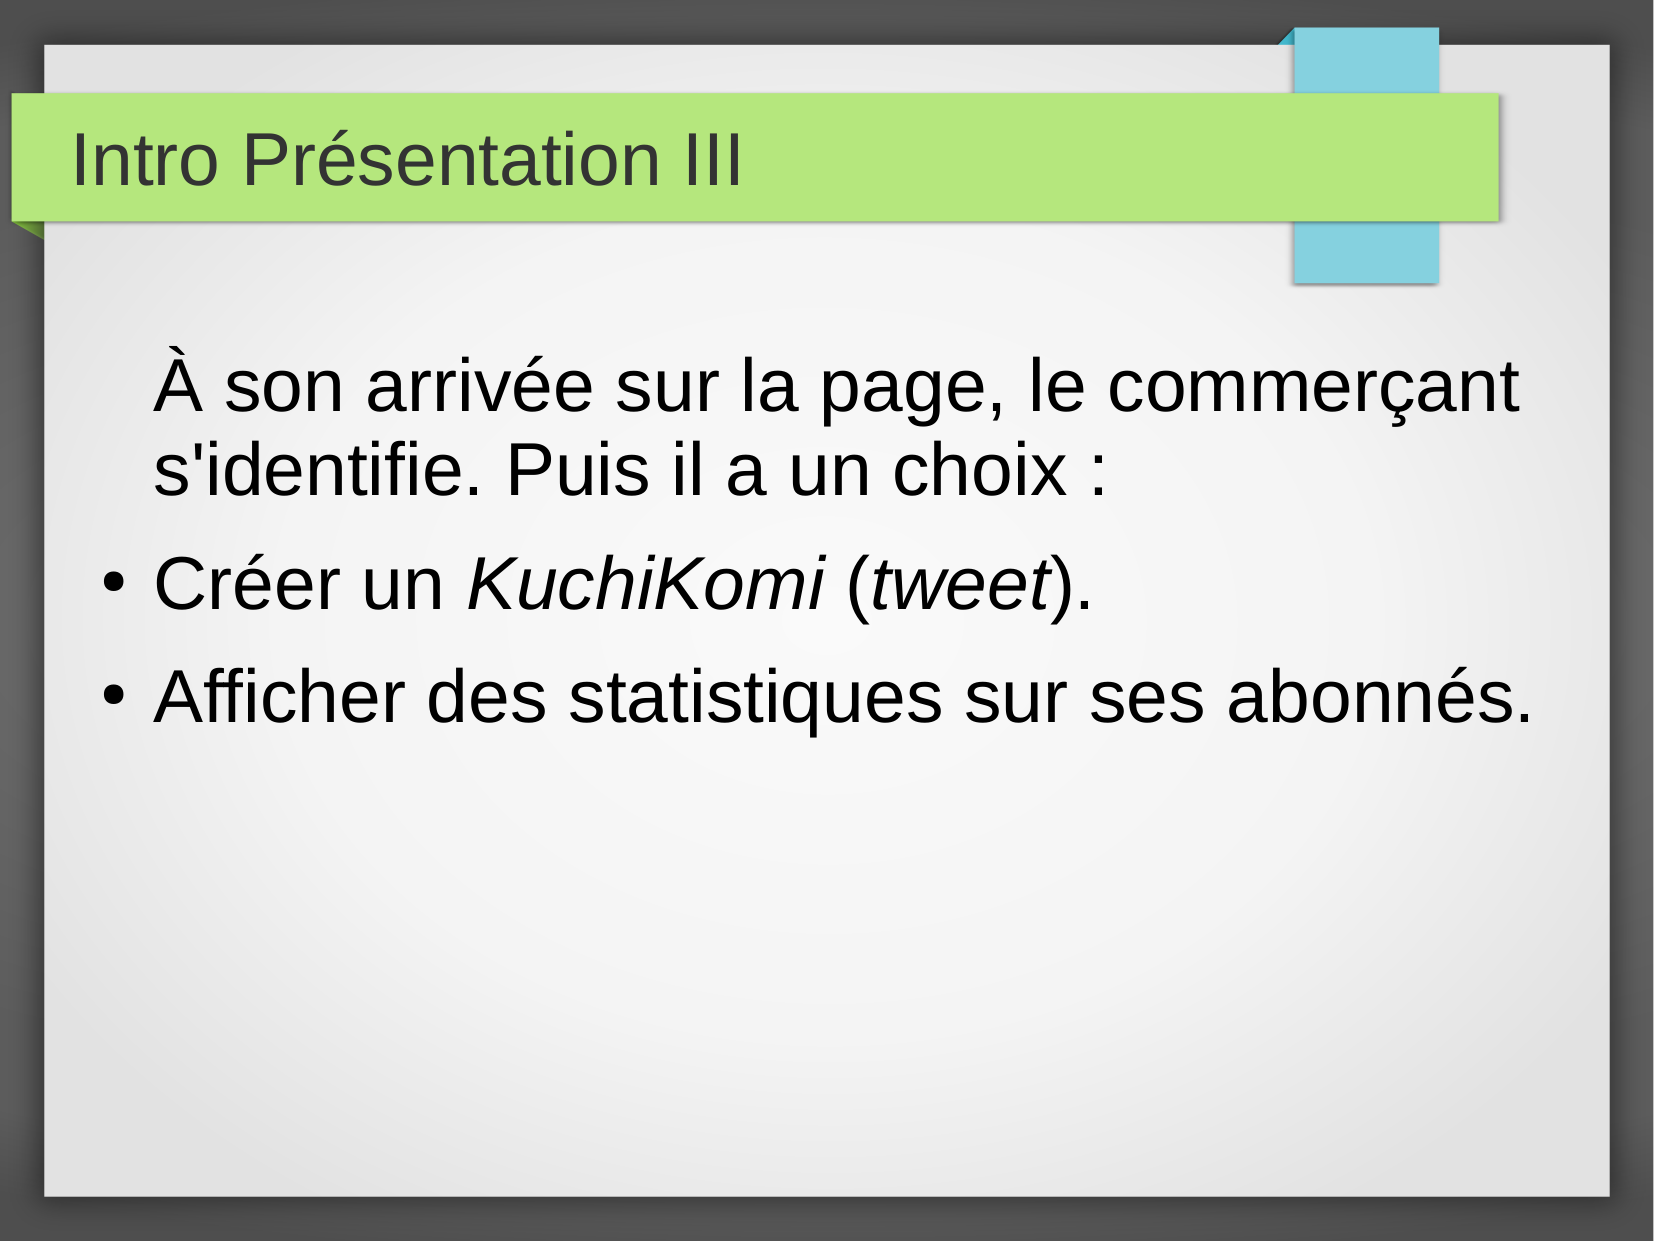

# Intro Présentation III
À son arrivée sur la page, le commerçant s'identifie. Puis il a un choix :
Créer un KuchiKomi (tweet).
Afficher des statistiques sur ses abonnés.